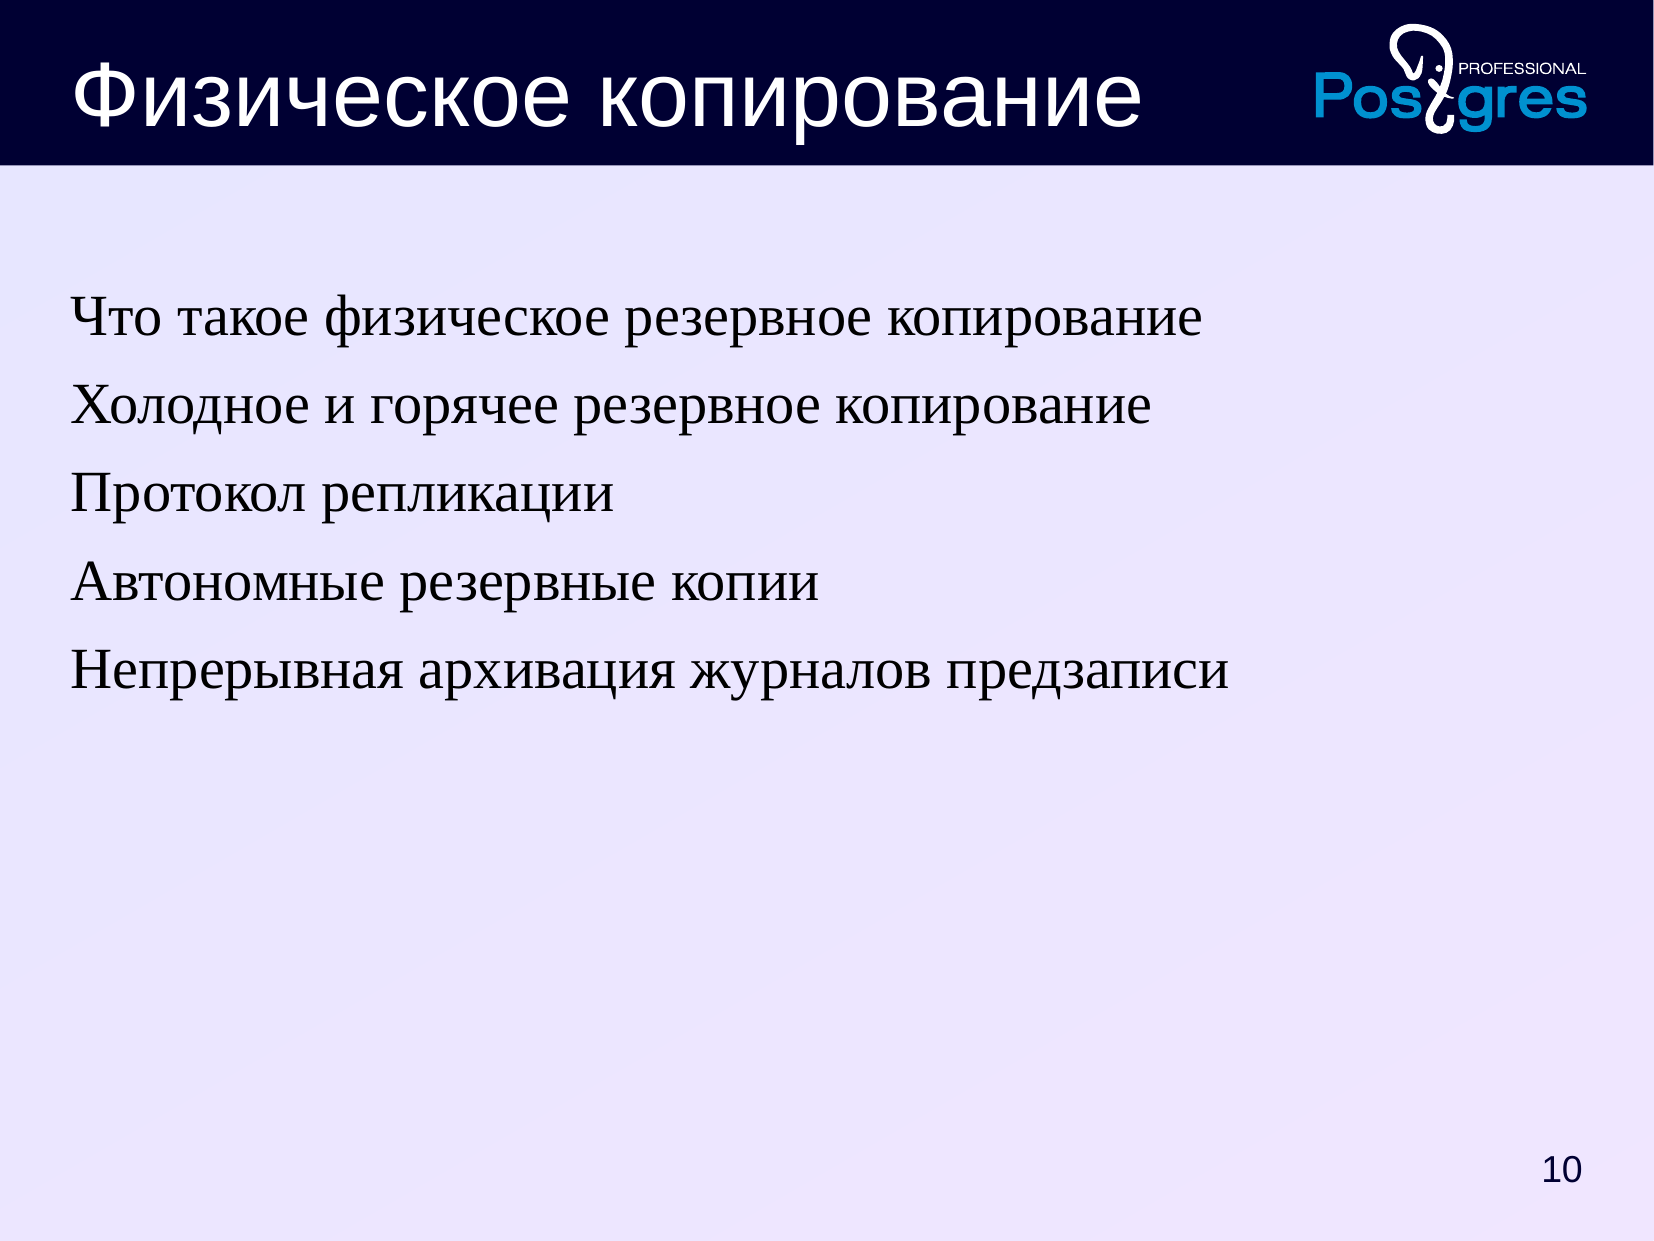

# Физическое копирование
Что такое физическое резервное копирование
Холодное и горячее резервное копирование
Протокол репликации
Автономные резервные копии
Непрерывная архивация журналов предзаписи